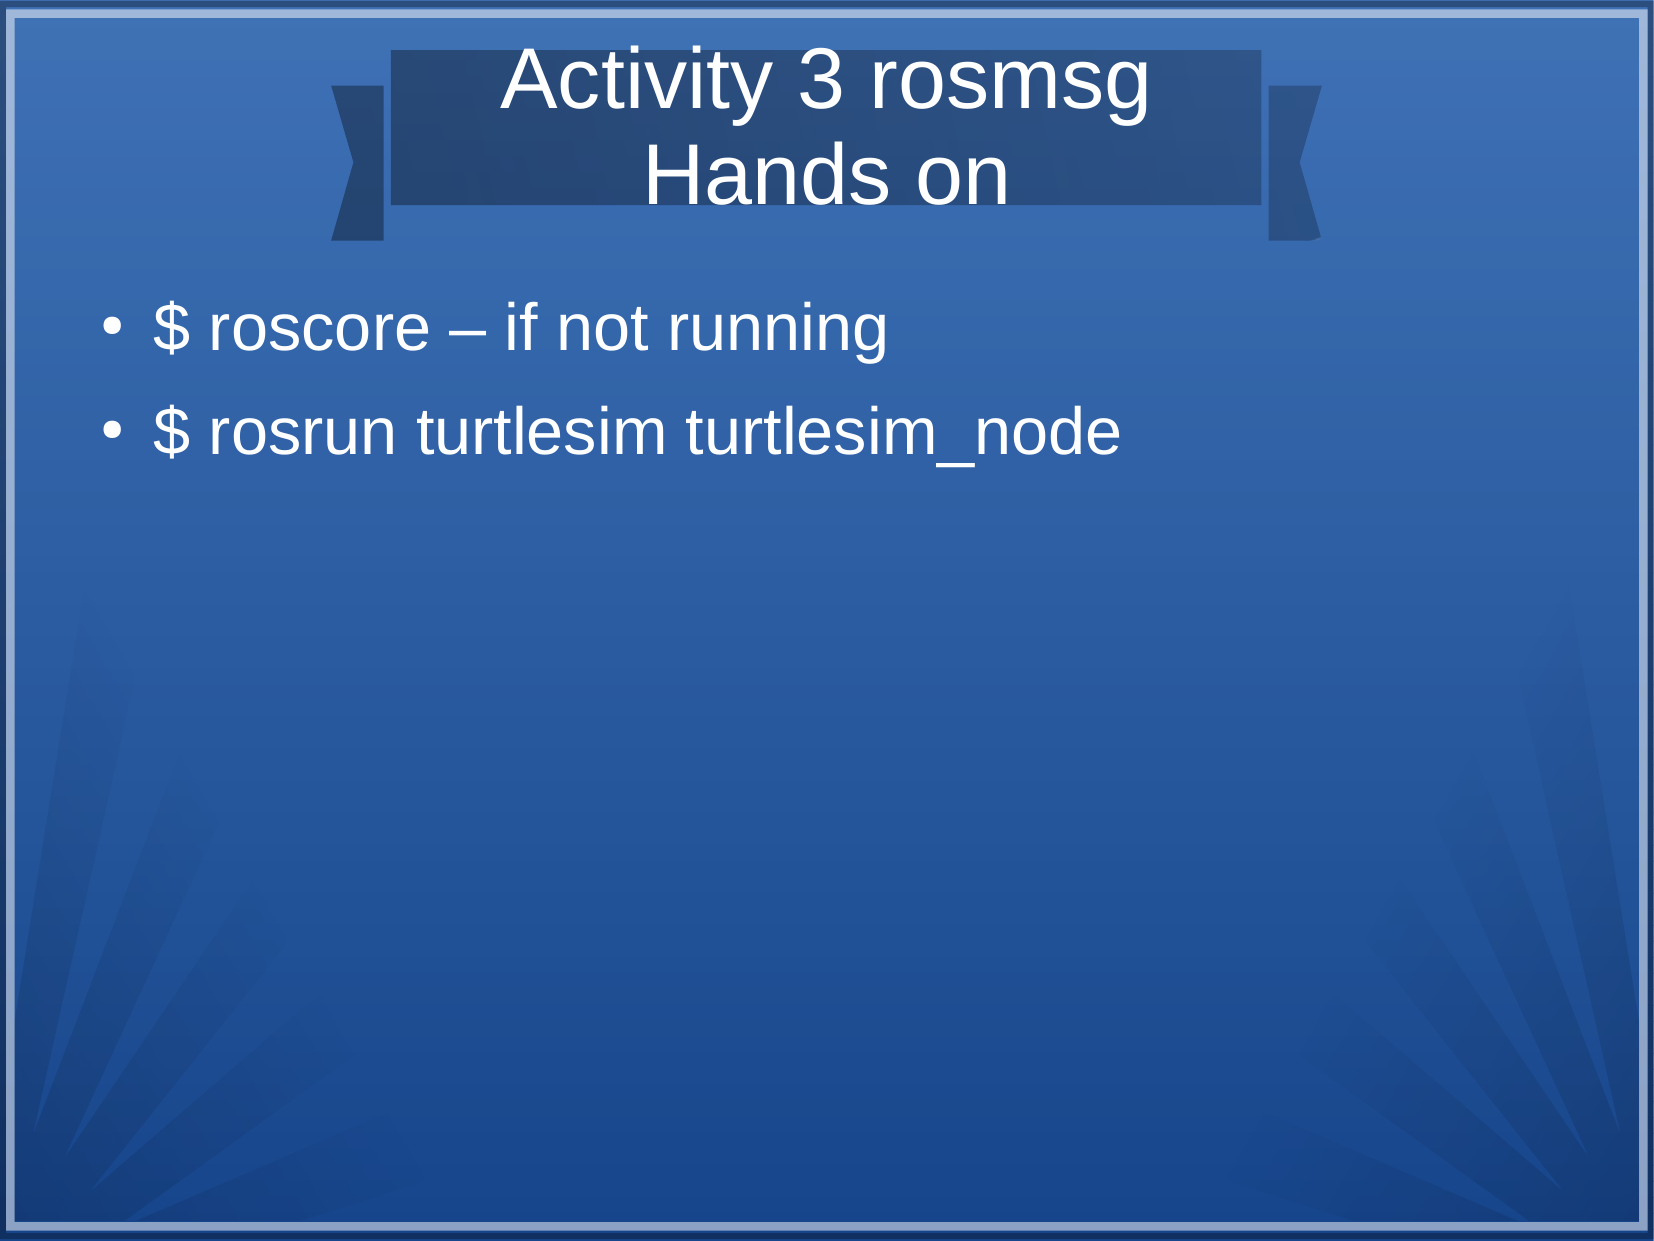

# Activity 3 rosmsg Hands on
$ roscore – if not running
$ rosrun turtlesim turtlesim_node